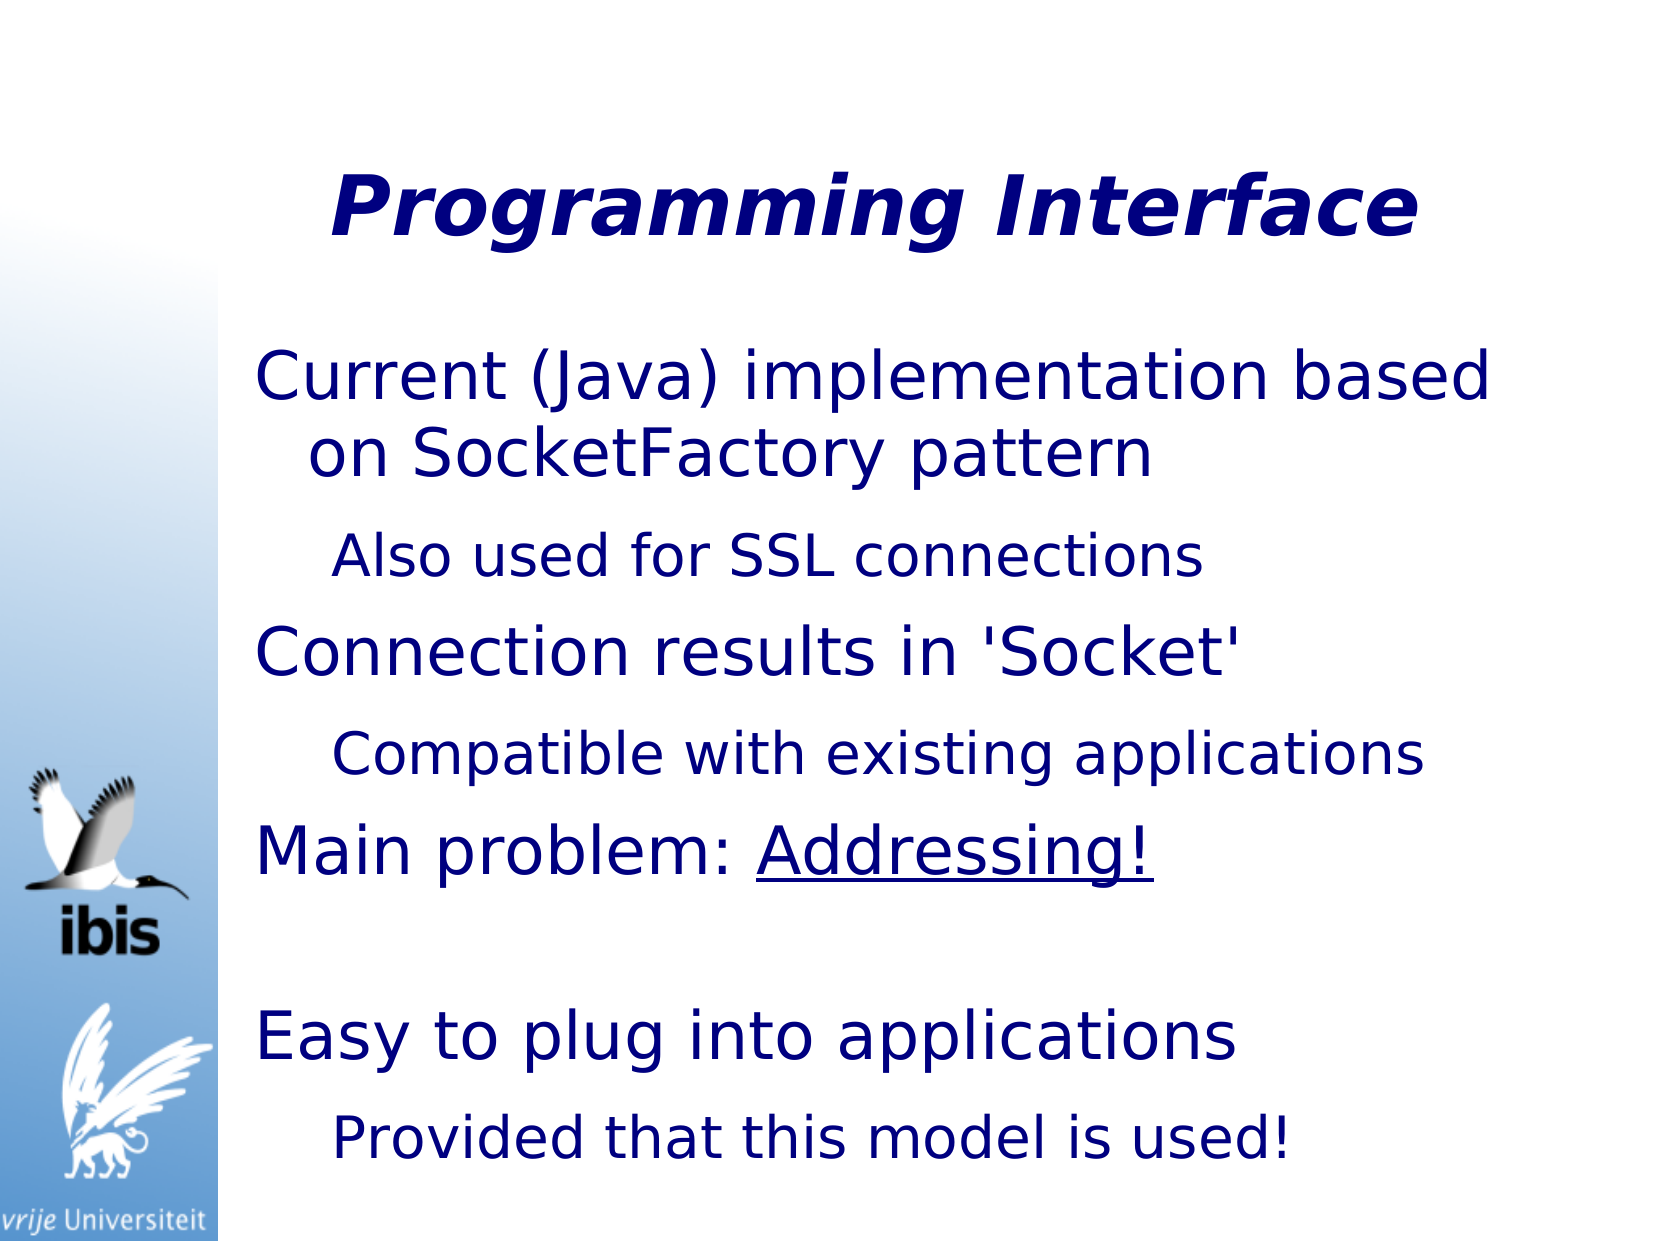

# Programming Interface
Current (Java) implementation based on SocketFactory pattern
Also used for SSL connections
Connection results in 'Socket'
Compatible with existing applications
Main problem: Addressing!
Easy to plug into applications
Provided that this model is used!